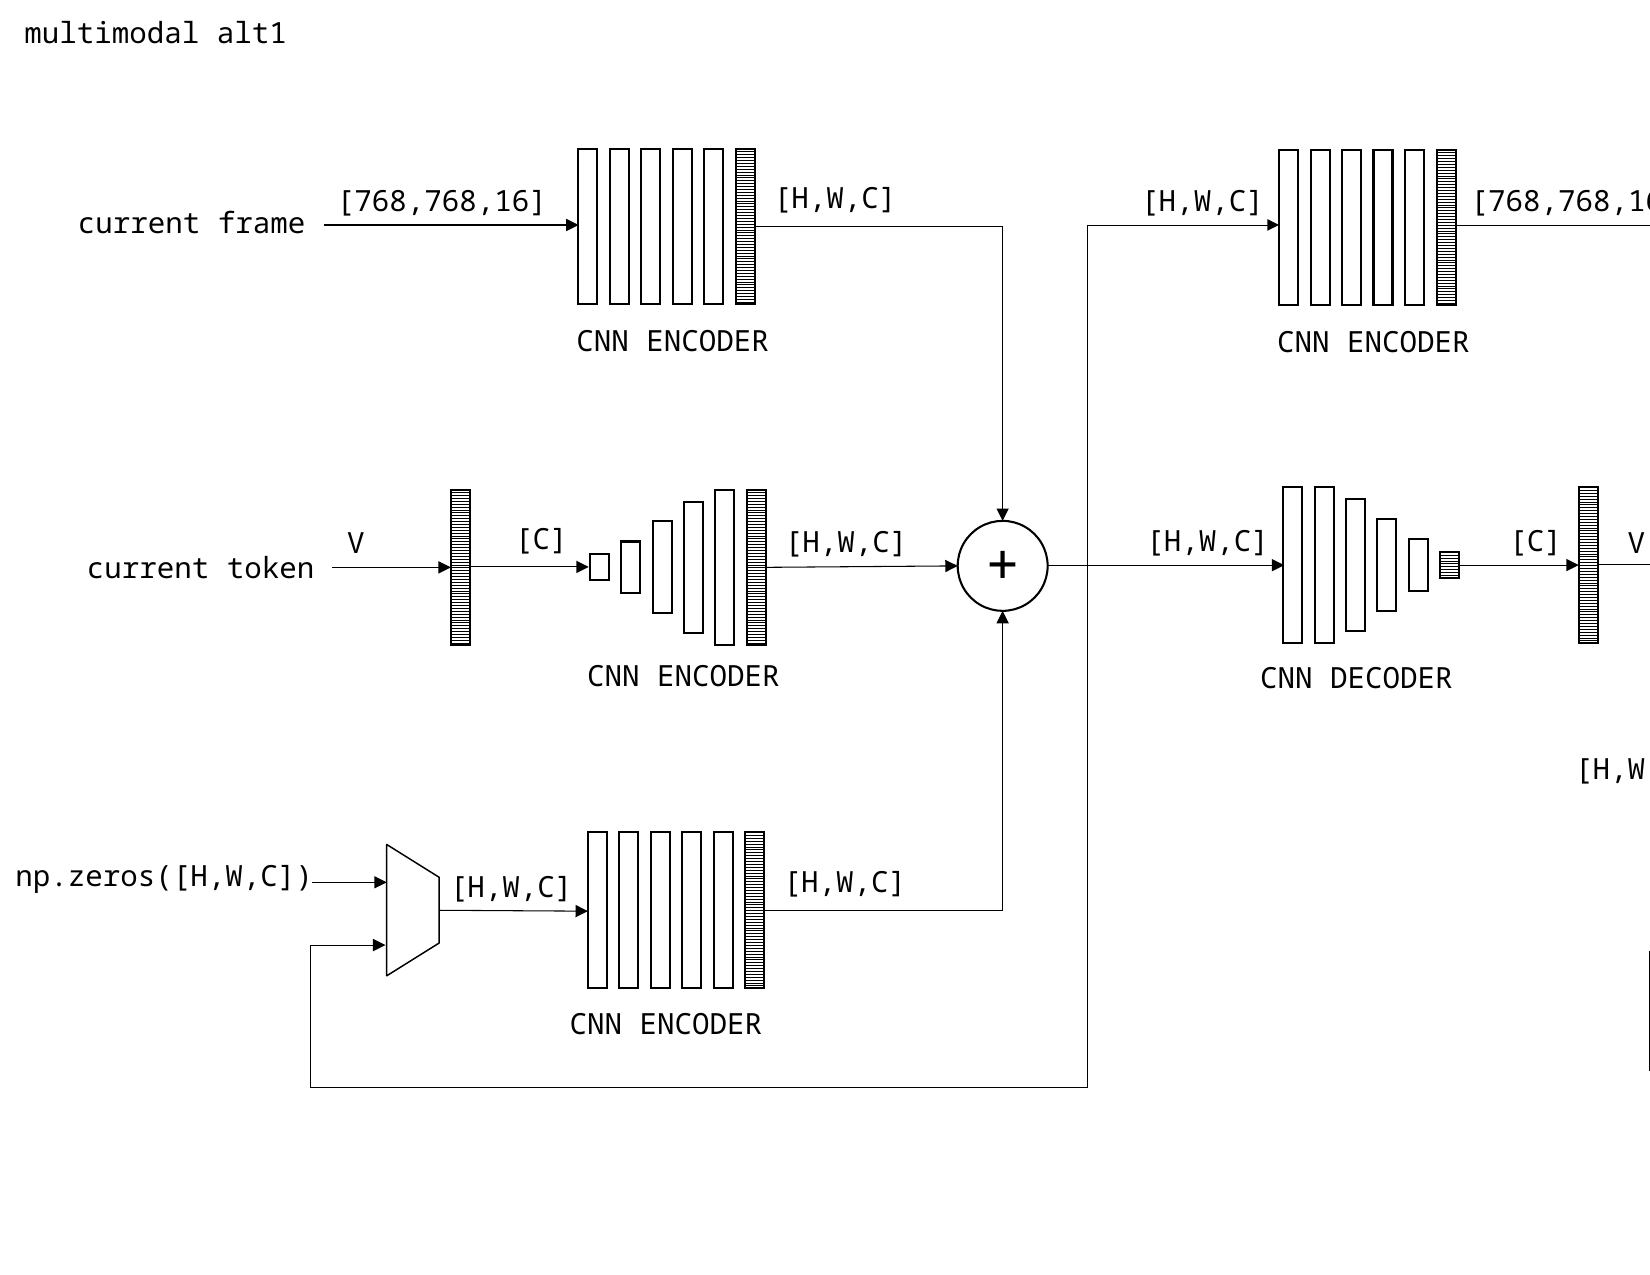

current context
multimodal alt1
[H,W,C]
[768,768,16]
[H,W,C]
[768,768,16]
next frame
current frame
CNN ENCODER
CNN ENCODER
[C]
[H,W,C]
[C]
[H,W,C]
V
V
+
next token
current token
CNN ENCODER
CNN DECODER
[H,W,C]
next context
np.zeros([H,W,C])
[H,W,C]
[H,W,C]
V	256
C	384
H,W	81,81
CNN ENCODER